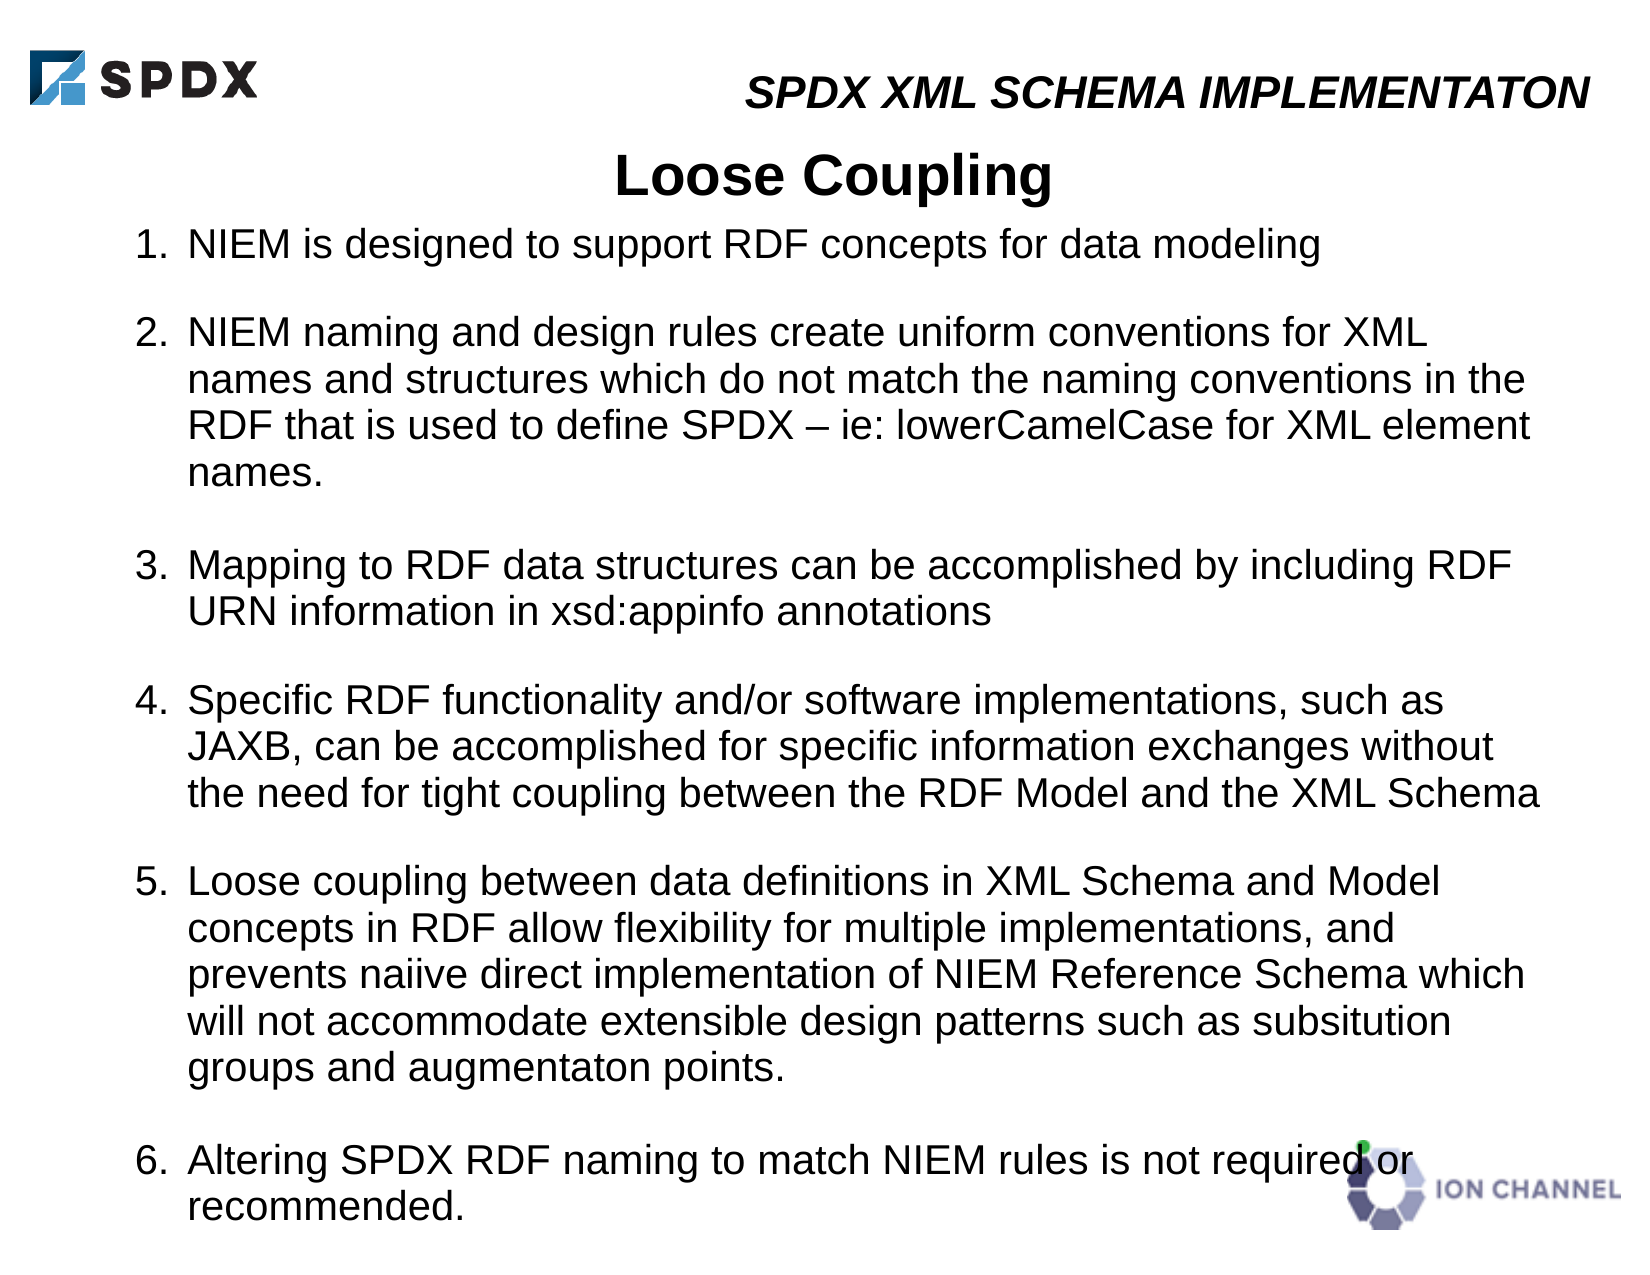

SPDX XML SCHEMA IMPLEMENTATON
Loose Coupling
NIEM is designed to support RDF concepts for data modeling
NIEM naming and design rules create uniform conventions for XML names and structures which do not match the naming conventions in the RDF that is used to define SPDX – ie: lowerCamelCase for XML element names.
Mapping to RDF data structures can be accomplished by including RDF URN information in xsd:appinfo annotations
Specific RDF functionality and/or software implementations, such as JAXB, can be accomplished for specific information exchanges without the need for tight coupling between the RDF Model and the XML Schema
Loose coupling between data definitions in XML Schema and Model concepts in RDF allow flexibility for multiple implementations, and prevents naiive direct implementation of NIEM Reference Schema which will not accommodate extensible design patterns such as subsitution groups and augmentaton points.
Altering SPDX RDF naming to match NIEM rules is not required or recommended.